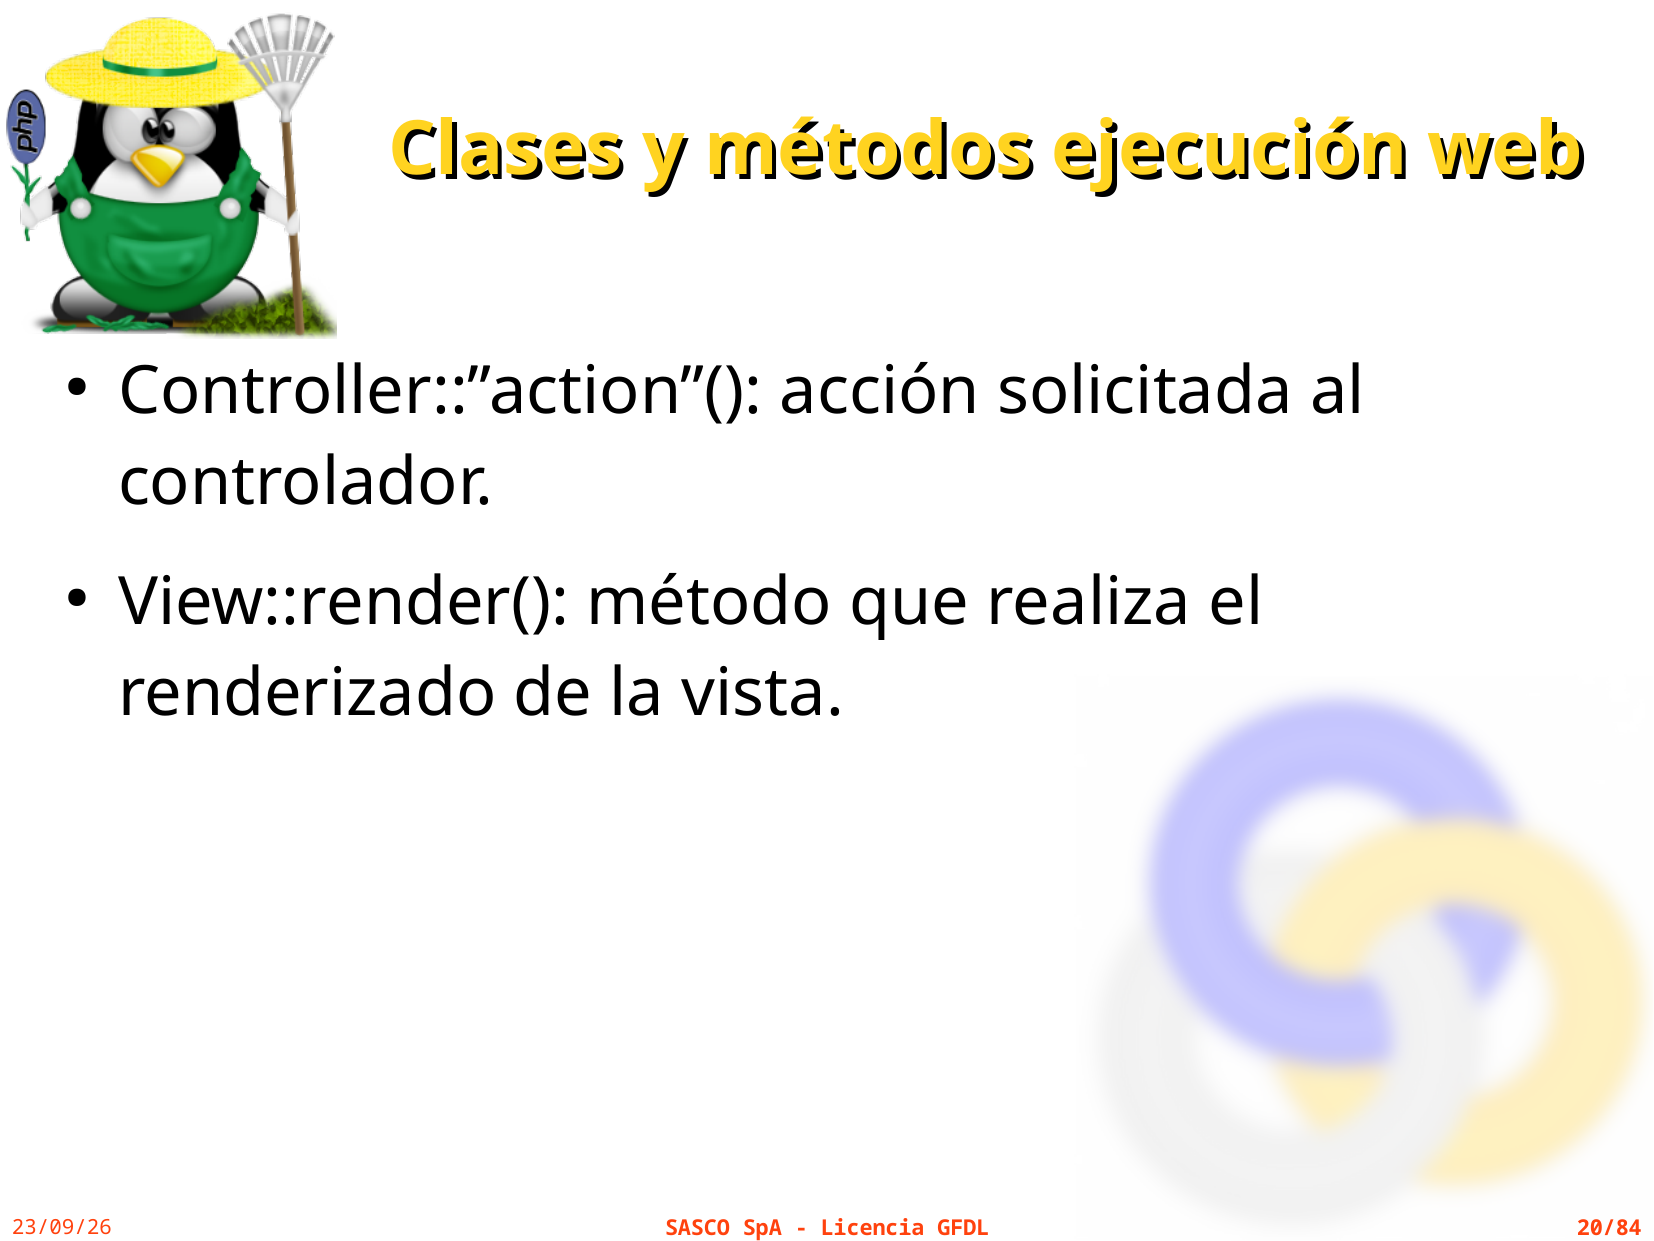

# Clases y métodos ejecución web
Controller::”action”(): acción solicitada al controlador.
View::render(): método que realiza el renderizado de la vista.
SASCO SpA - Licencia GFDL
20